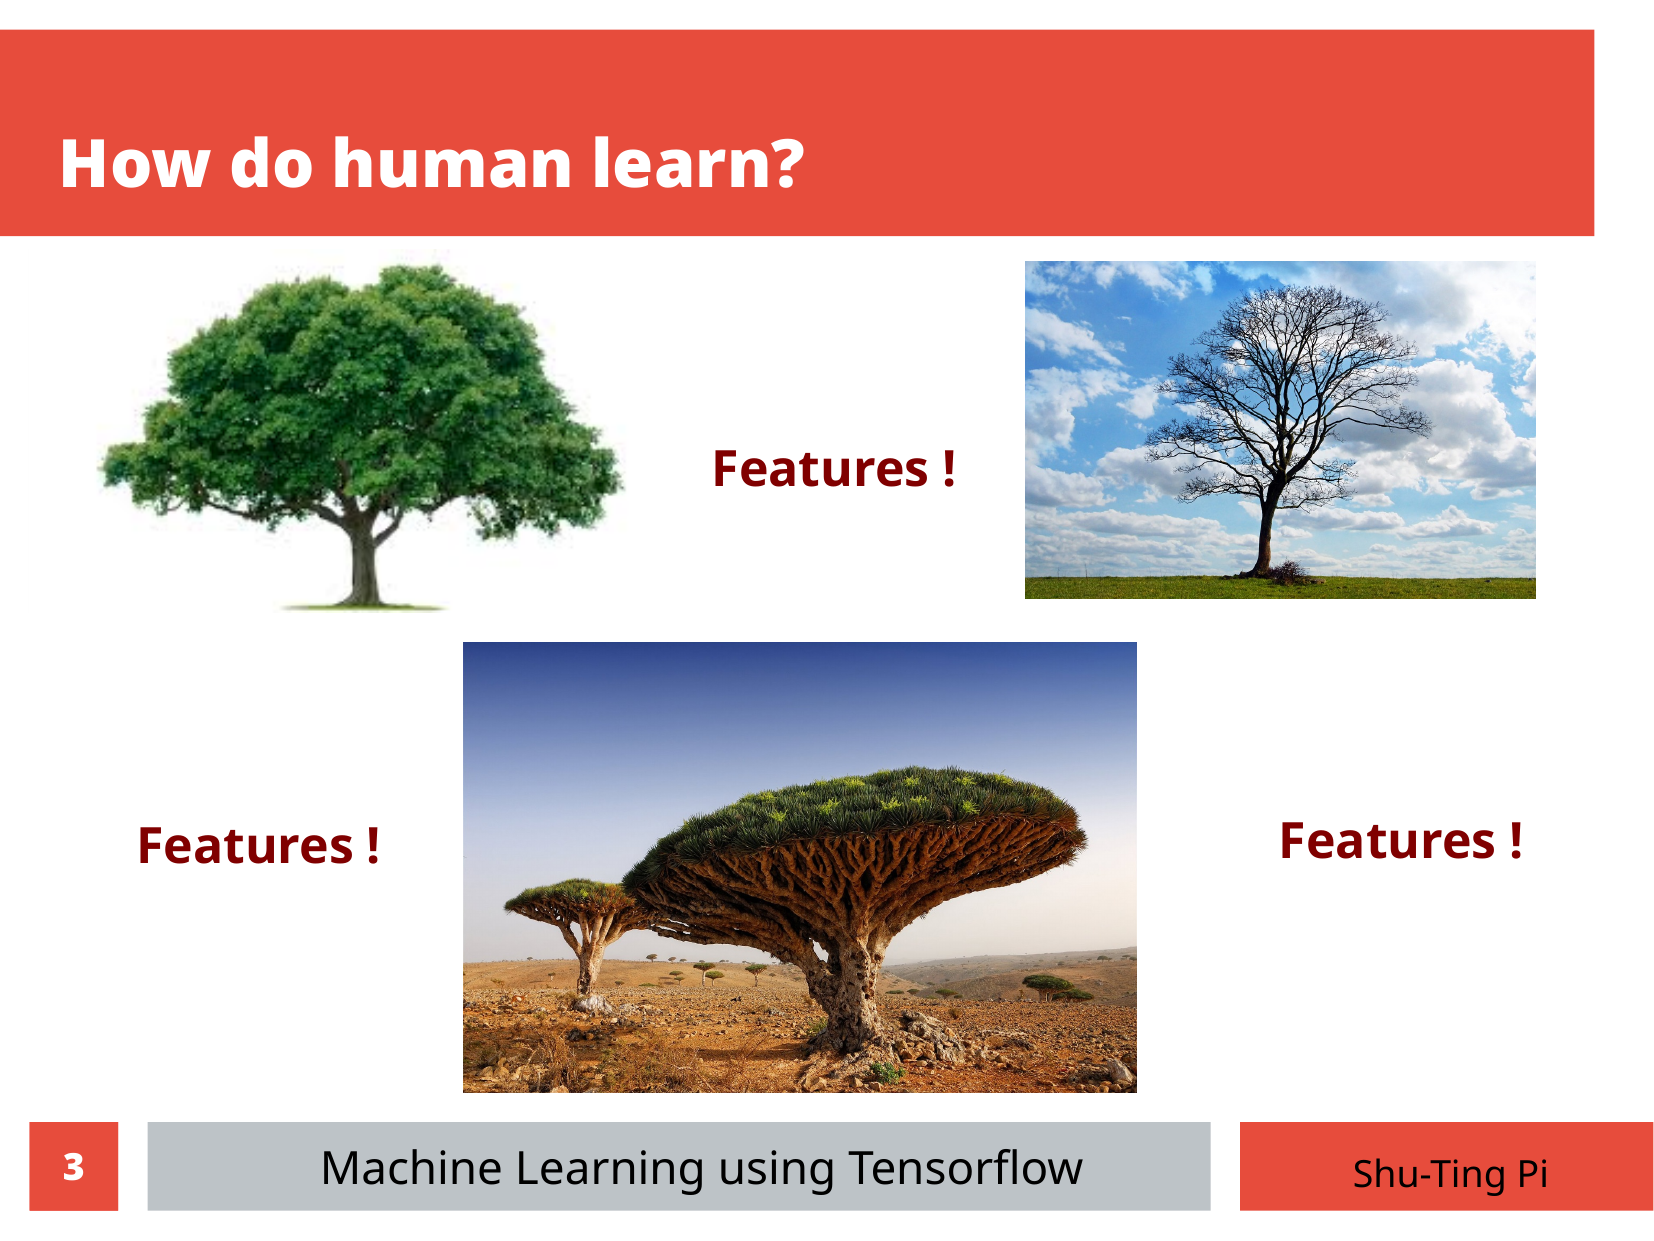

# How do human learn?
Features !
Features !
Features !
3
Machine Learning using Tensorflow
Shu-Ting Pi